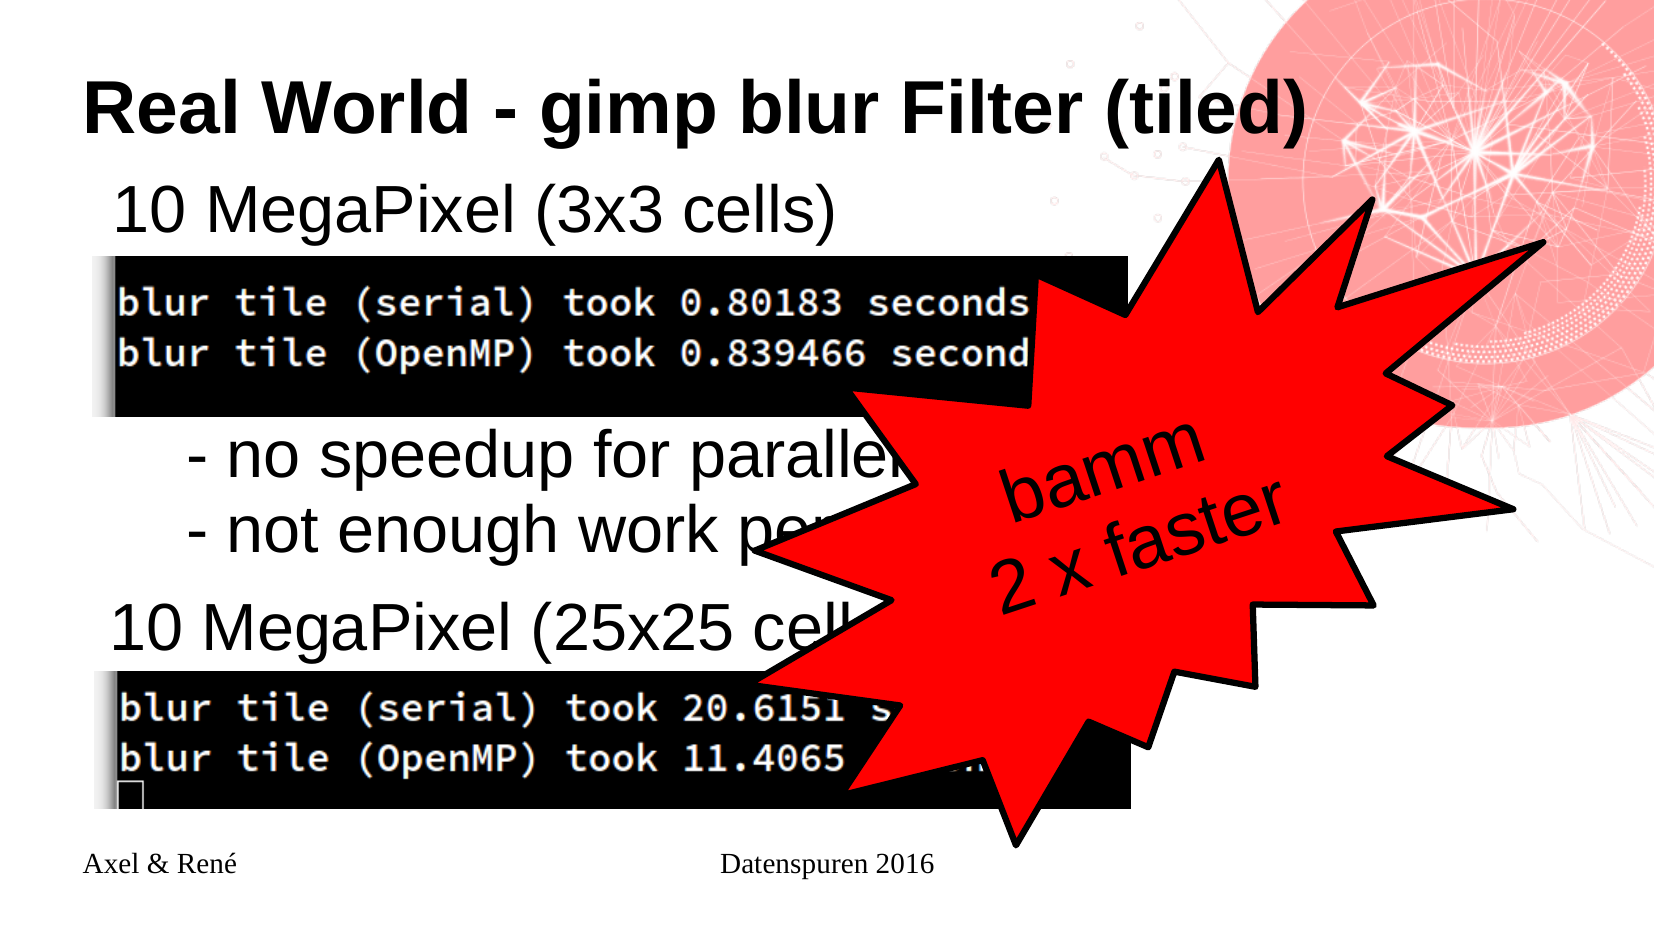

# Real World - gimp blur Filter (tiled)
10 MegaPixel (3x3 cells)
bamm
 2 x faster
- no speedup for parallel version
- not enough work per thread
10 MegaPixel (25x25 cells)